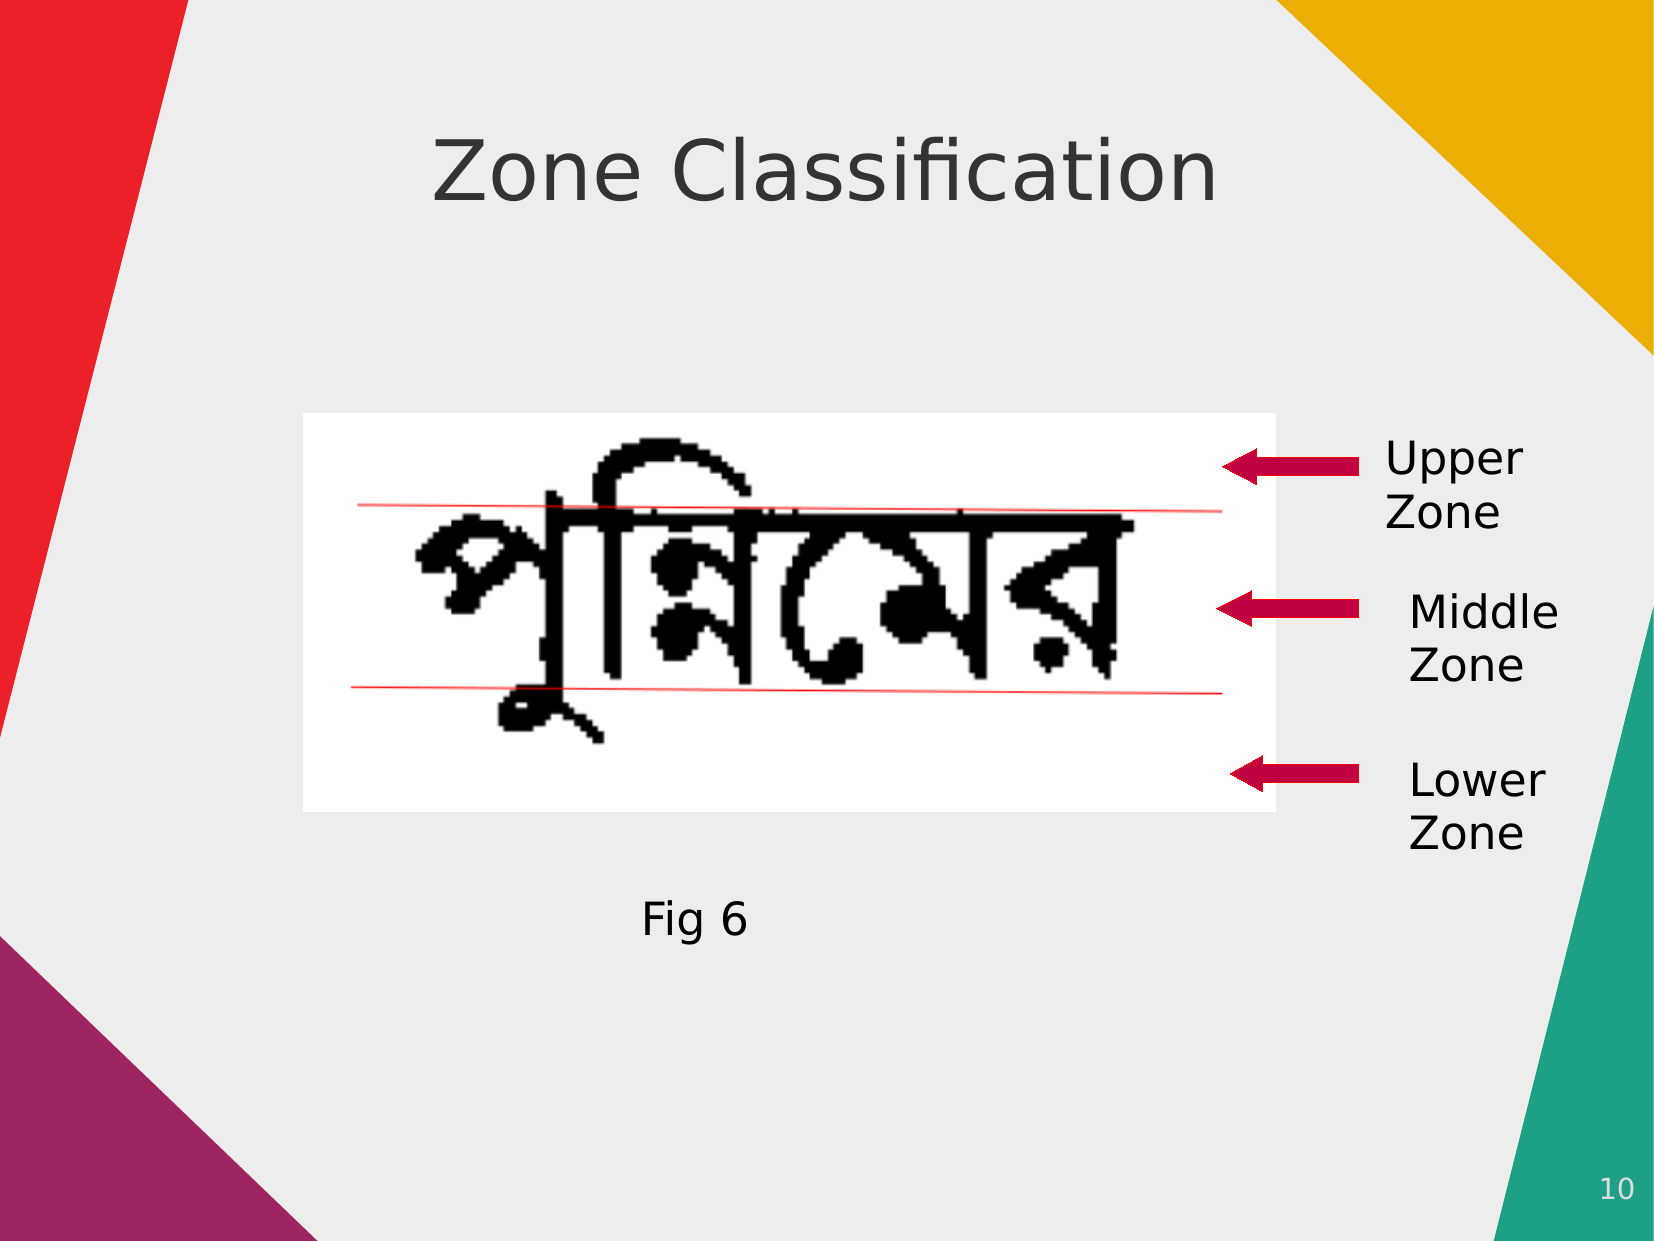

# Zone Classification
Upper Zone
Middle
Zone
Lower
Zone
Fig 6
10